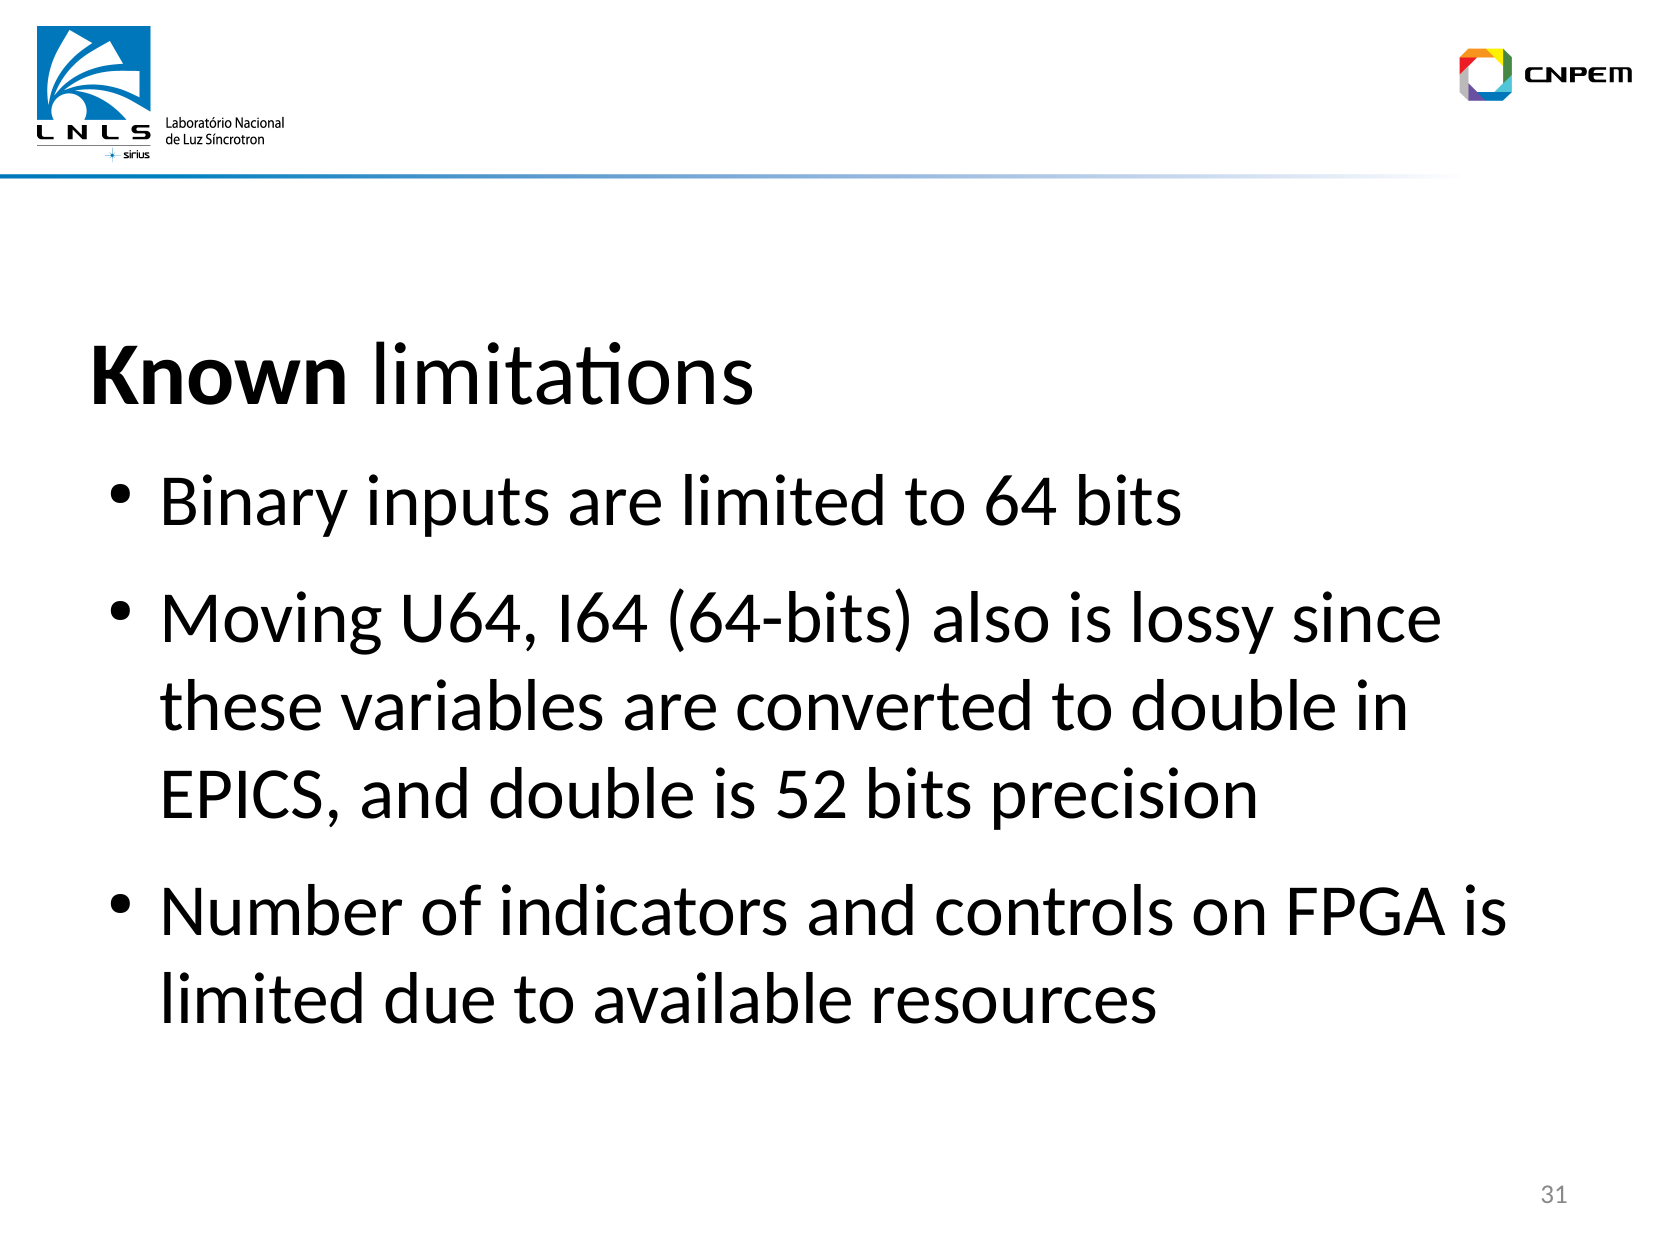

# Known limitations
Binary inputs are limited to 64 bits
Moving U64, I64 (64-bits) also is lossy since these variables are converted to double in EPICS, and double is 52 bits precision
Number of indicators and controls on FPGA is limited due to available resources
31